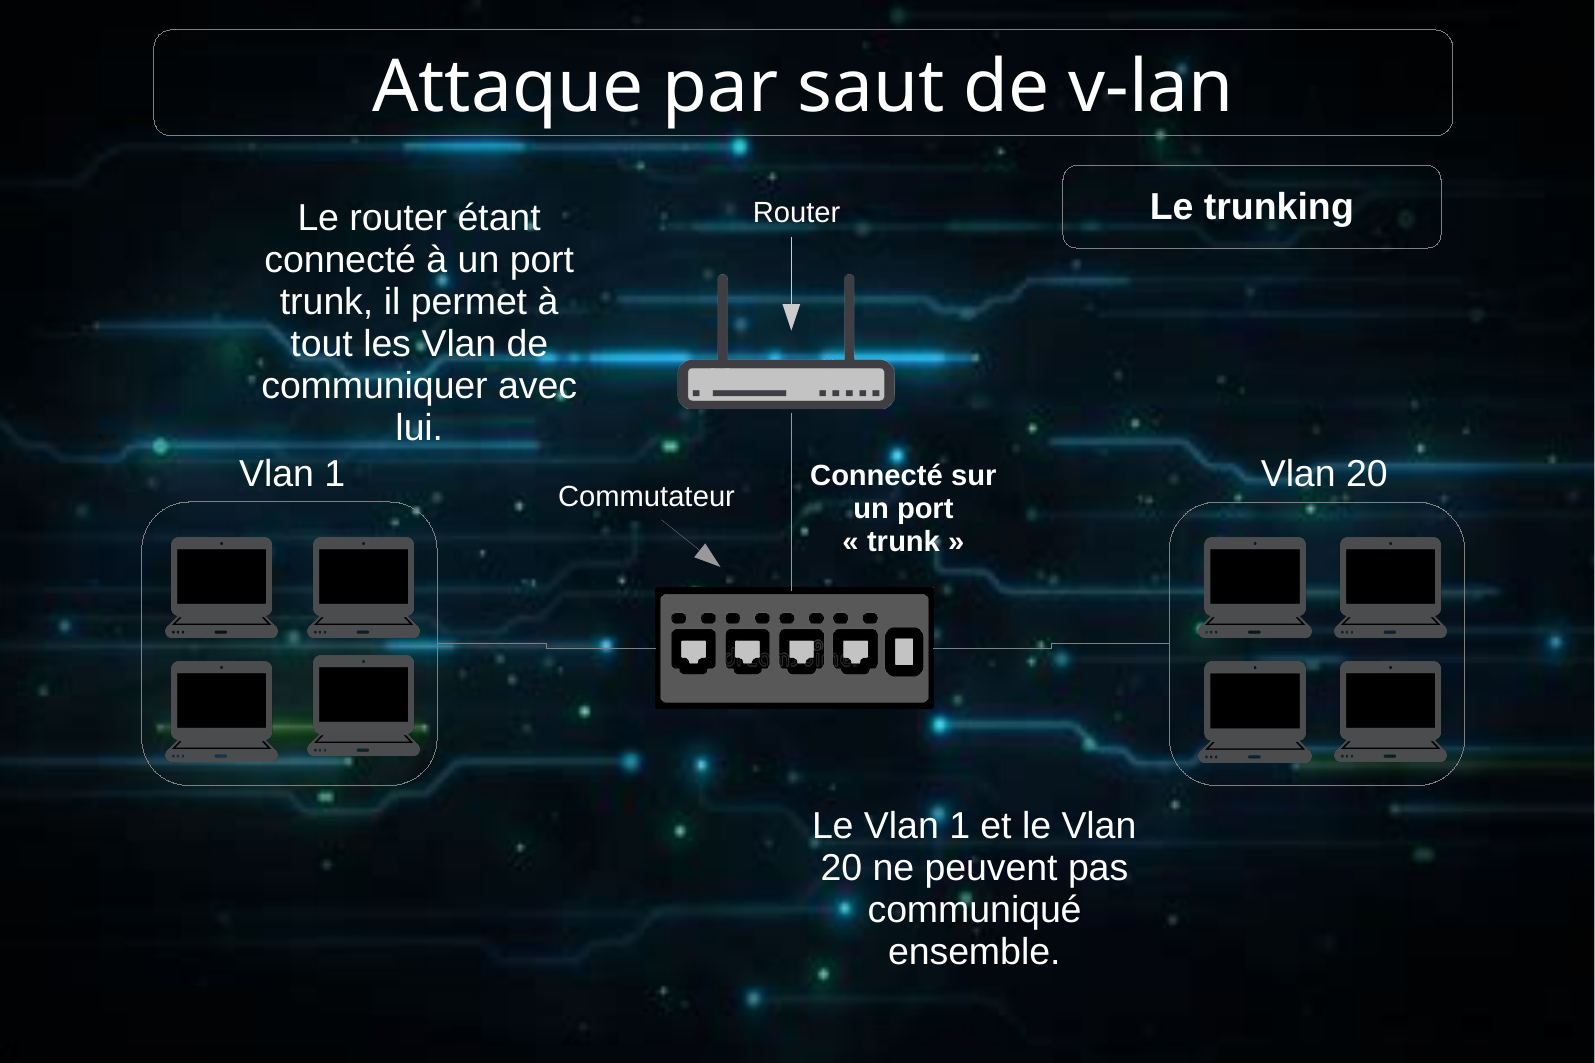

Attaque par saut de v-lan
Le trunking
Le router étant connecté à un port trunk, il permet à tout les Vlan de communiquer avec lui.
Router
Vlan 1
Vlan 20
Connecté sur un port « trunk »
Commutateur
0
0
0
0
0
0
0
0
Le Vlan 1 et le Vlan 20 ne peuvent pas communiqué ensemble.